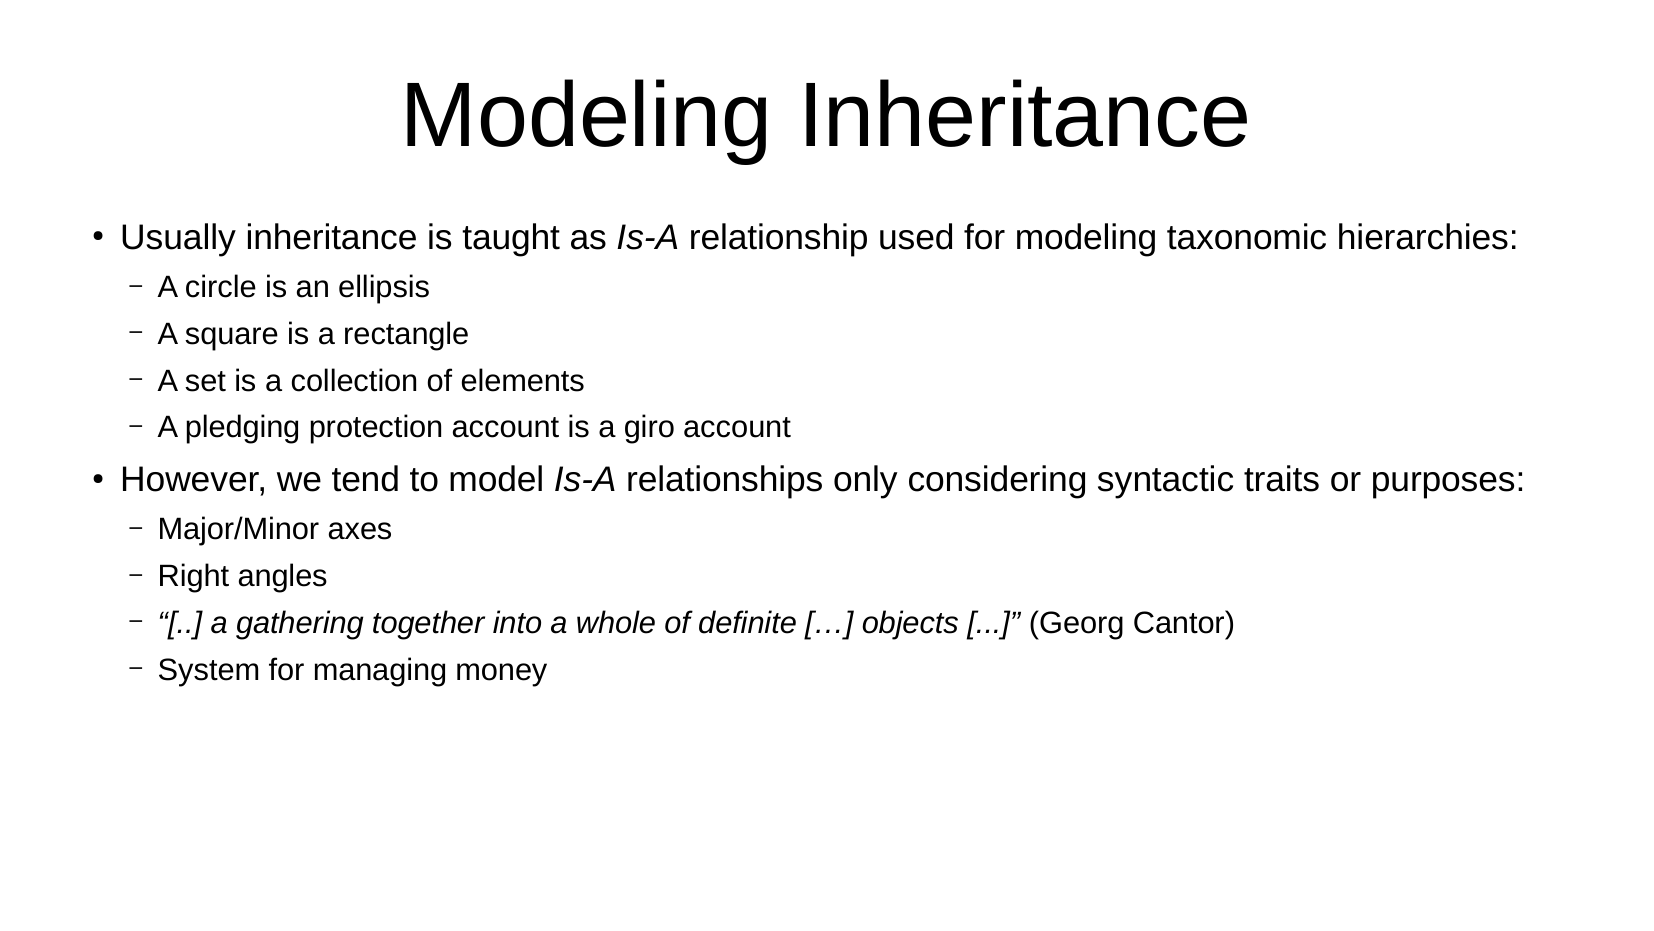

# Modeling Inheritance
Usually inheritance is taught as Is-A relationship used for modeling taxonomic hierarchies:
A circle is an ellipsis
A square is a rectangle
A set is a collection of elements
A pledging protection account is a giro account
However, we tend to model Is-A relationships only considering syntactic traits or purposes:
Major/Minor axes
Right angles
“[..] a gathering together into a whole of definite […] objects [...]” (Georg Cantor)
System for managing money